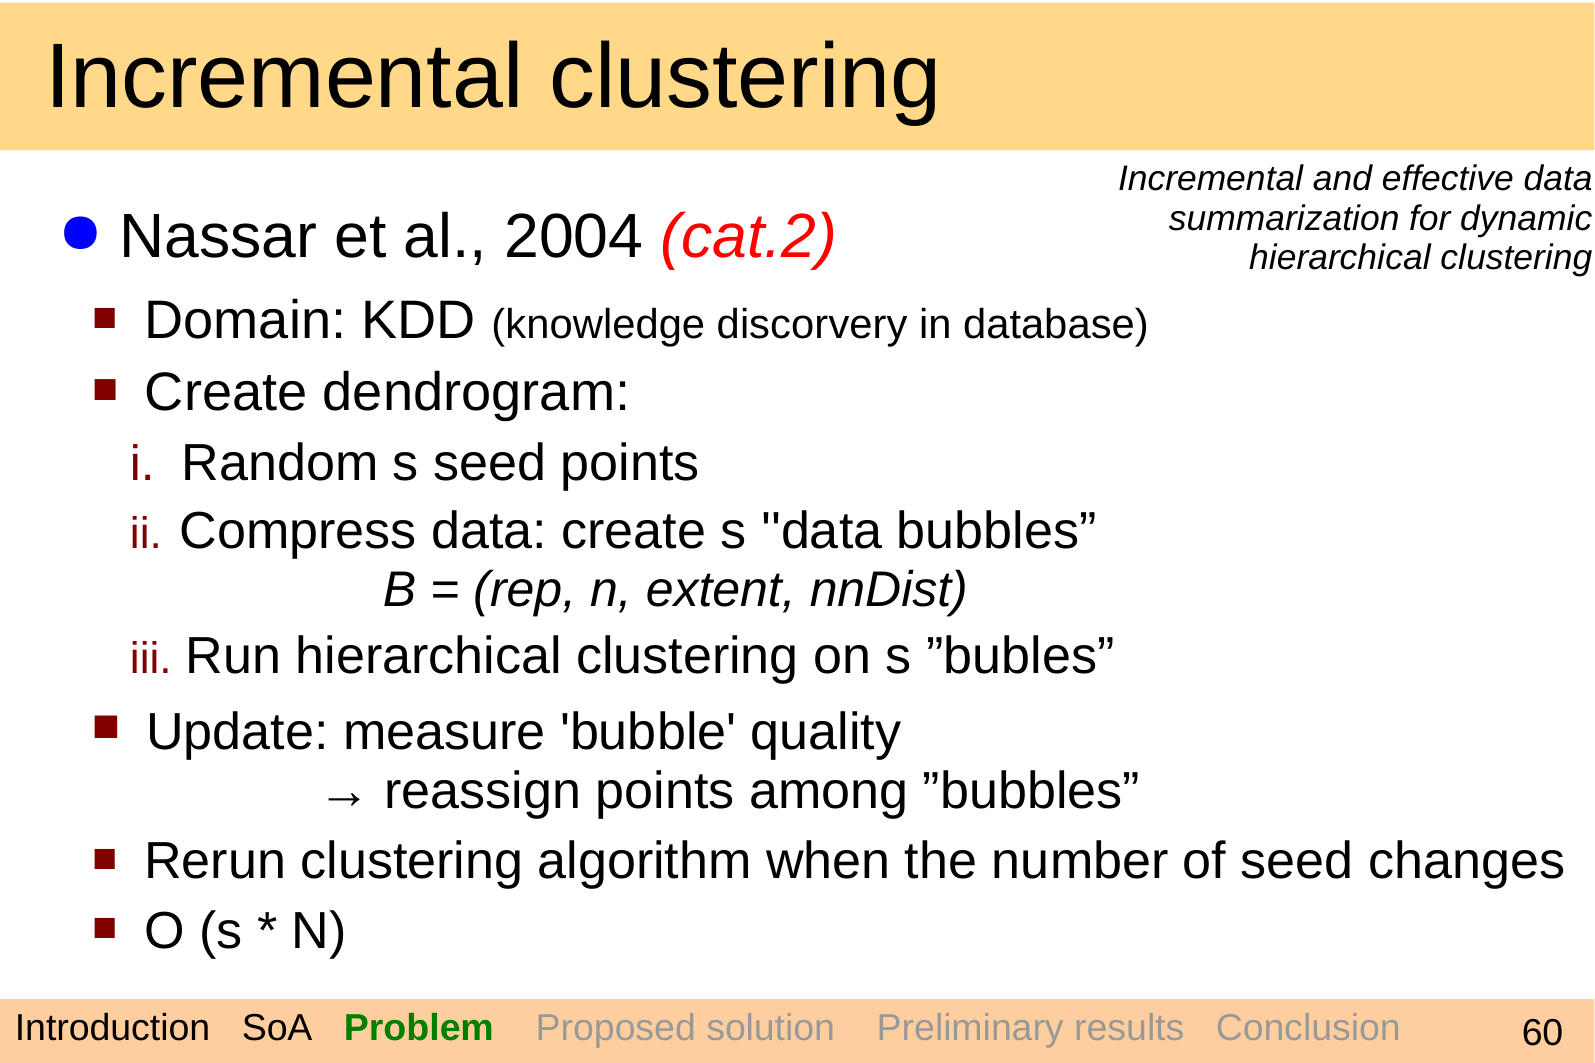

Incremental clustering
Incremental and effective data summarization for dynamic hierarchical clustering
 Nassar et al., 2004 (cat.2)
 Domain: KDD (knowledge discorvery in database)
 Create dendrogram:
 Random s seed points
 Compress data: create s ''data bubbles”
 B = (rep, n, extent, nnDist)
 Run hierarchical clustering on s ”bubles”
 Update: measure 'bubble' quality
 → reassign points among ”bubbles”
 Rerun clustering algorithm when the number of seed changes
 O (s * N)
#
Introduction SoA Problem Proposed solution Preliminary results Conclusion